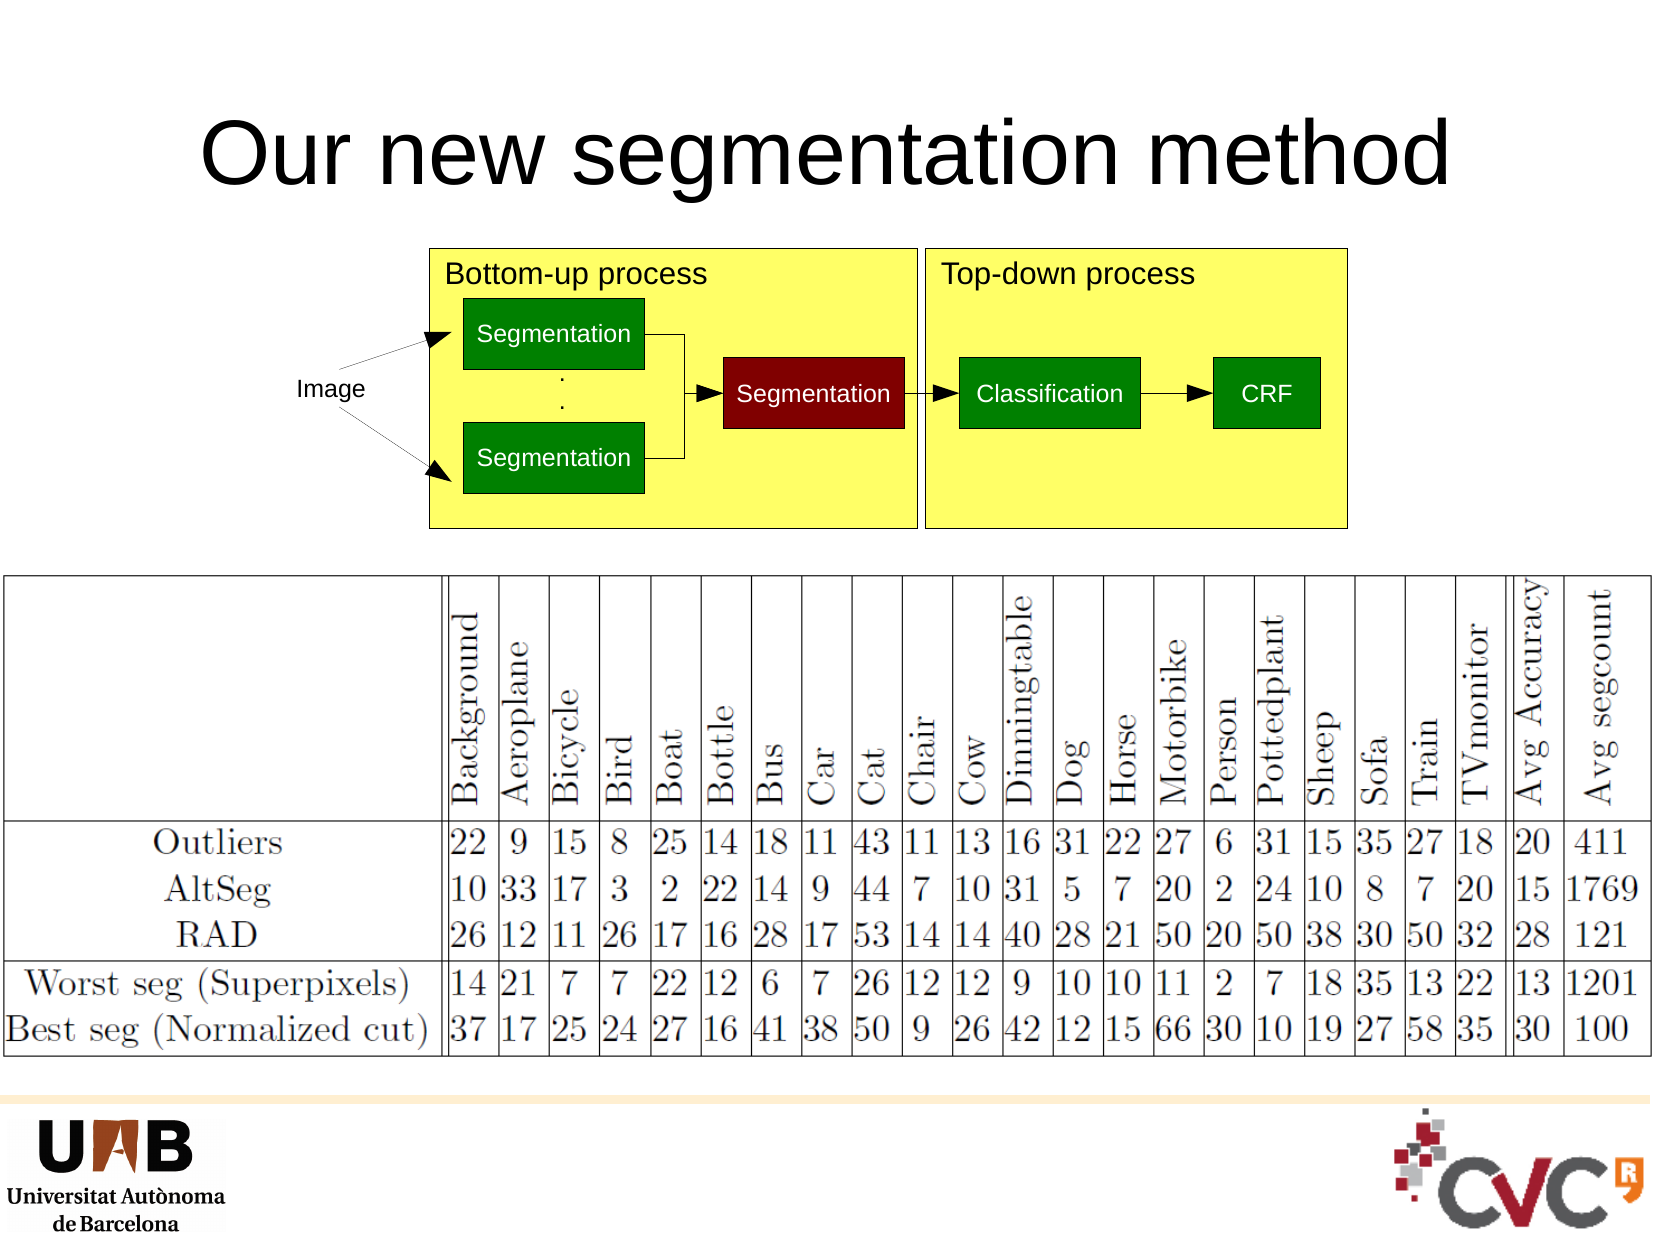

# Our new segmentation method
Bottom-up process
Top-down process
Segmentation
.
.
Classification
CRF
Segmentation
Image
Segmentation